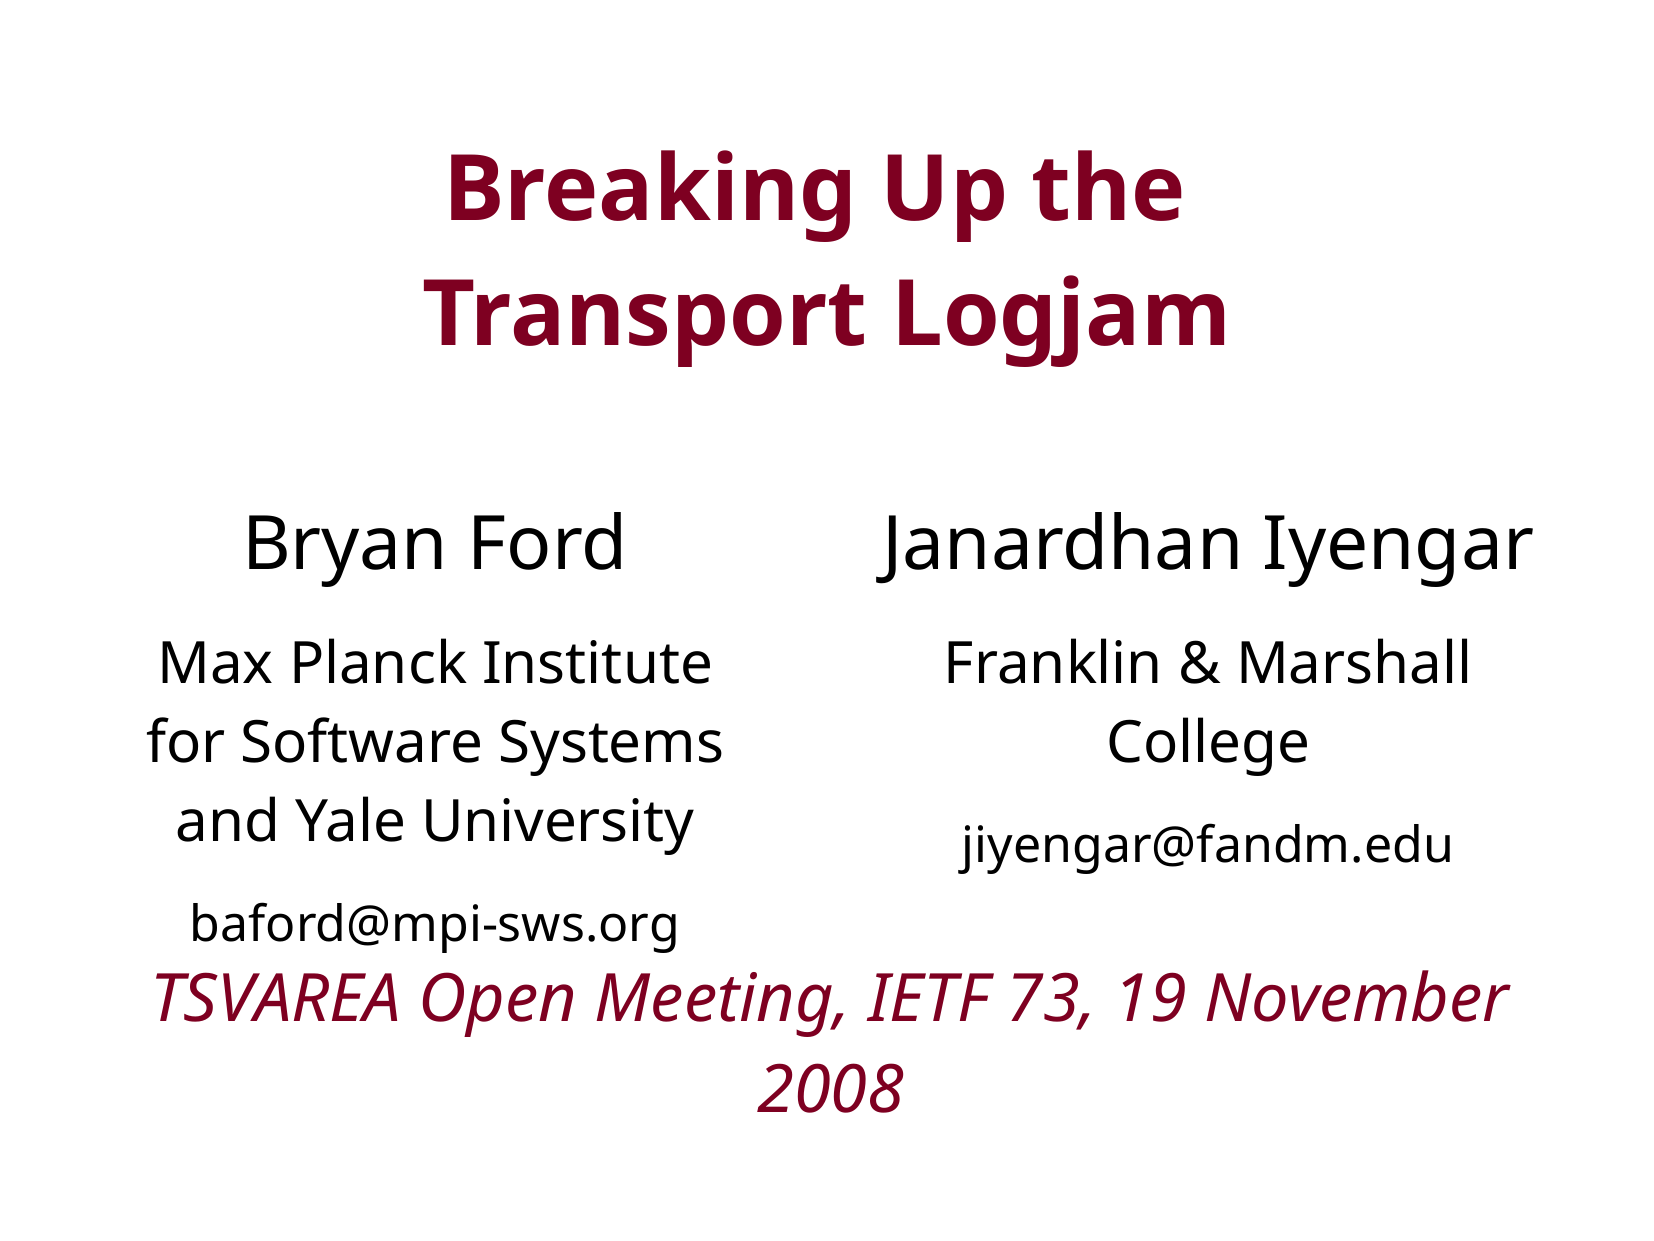

# Breaking Up the Transport Logjam
Bryan Ford
Max Planck Institute
for Software Systems
and Yale University
baford@mpi-sws.org
Janardhan Iyengar
Franklin & Marshall
College
jiyengar@fandm.edu
TSVAREA Open Meeting, IETF 73, 19 November 2008